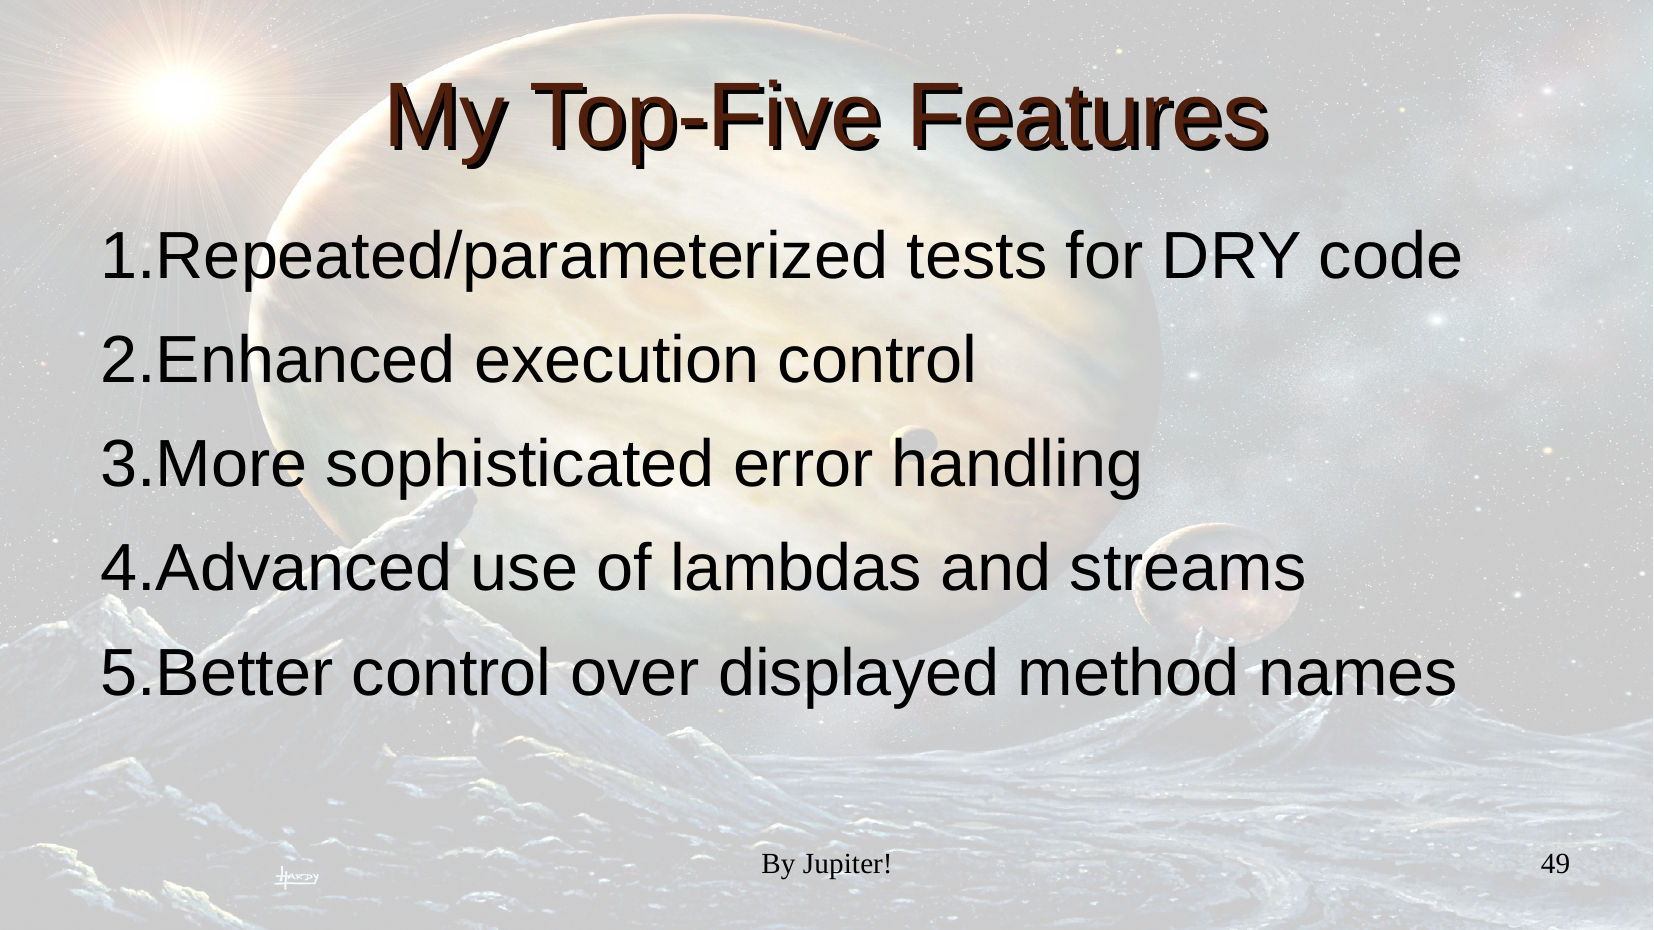

# My Top-Five Features
Repeated/parameterized tests for DRY code
Enhanced execution control
More sophisticated error handling
Advanced use of lambdas and streams
Better control over displayed method names
By Jupiter!